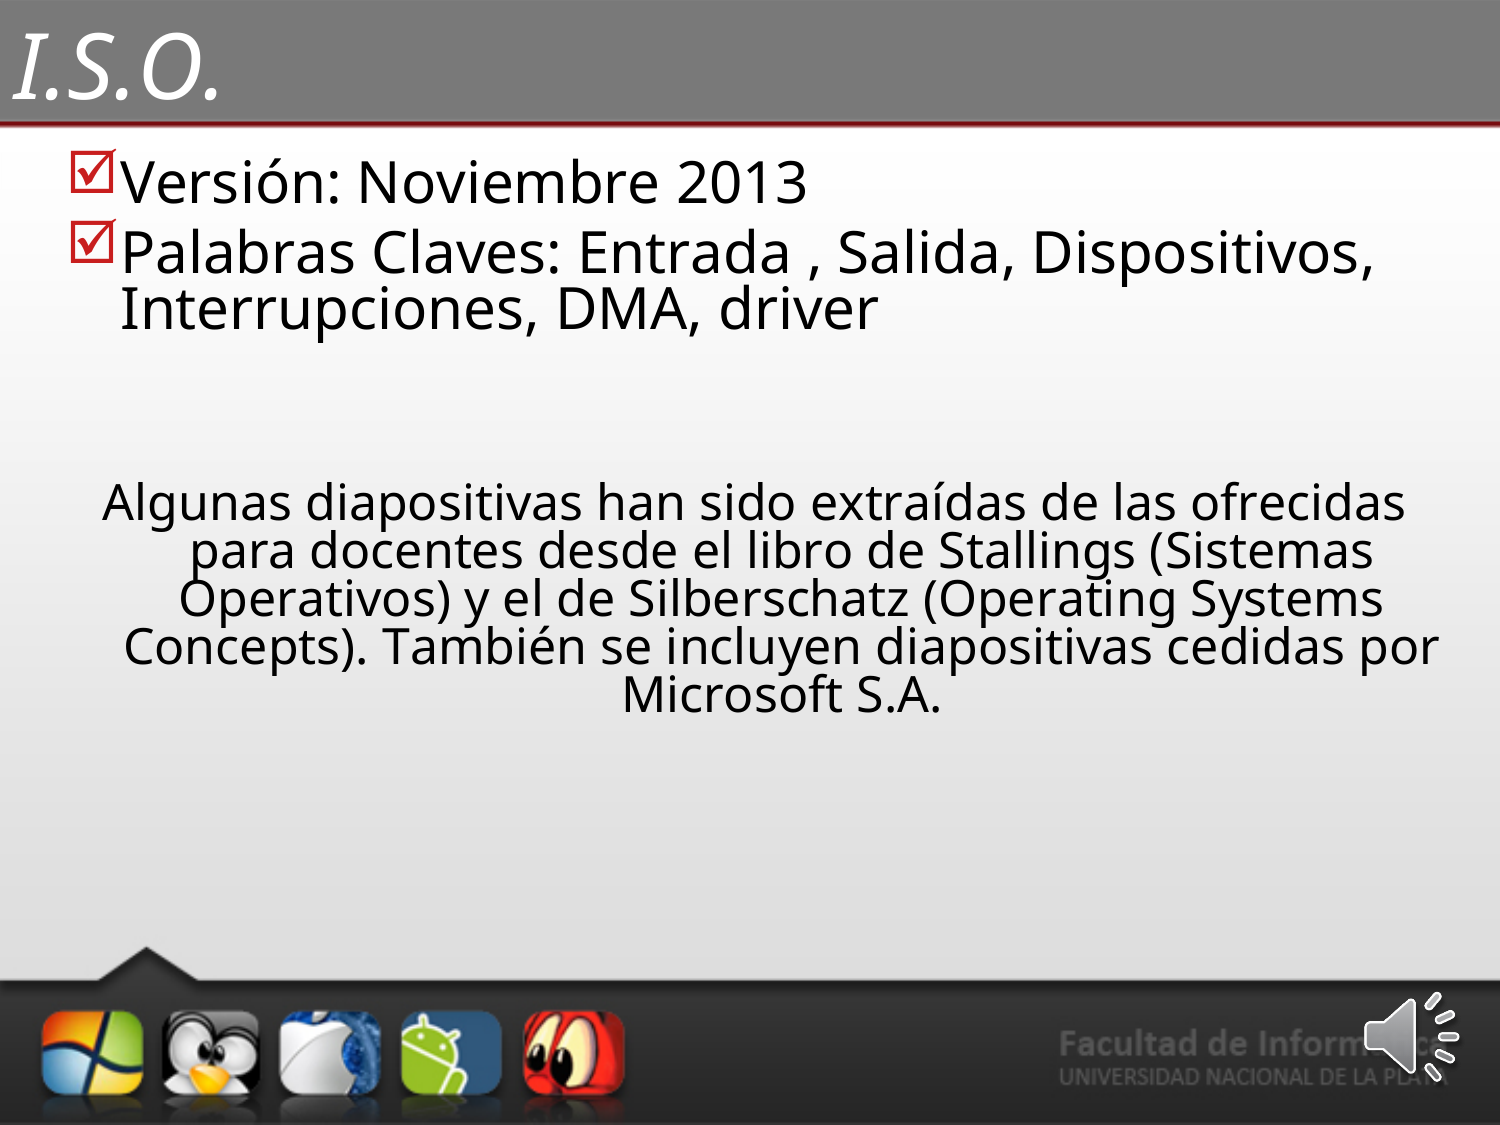

I.S.O.
Versión: Noviembre 2013
Palabras Claves: Entrada , Salida, Dispositivos, Interrupciones, DMA, driver
Algunas diapositivas han sido extraídas de las ofrecidas para docentes desde el libro de Stallings (Sistemas Operativos) y el de Silberschatz (Operating Systems Concepts). También se incluyen diapositivas cedidas por Microsoft S.A.